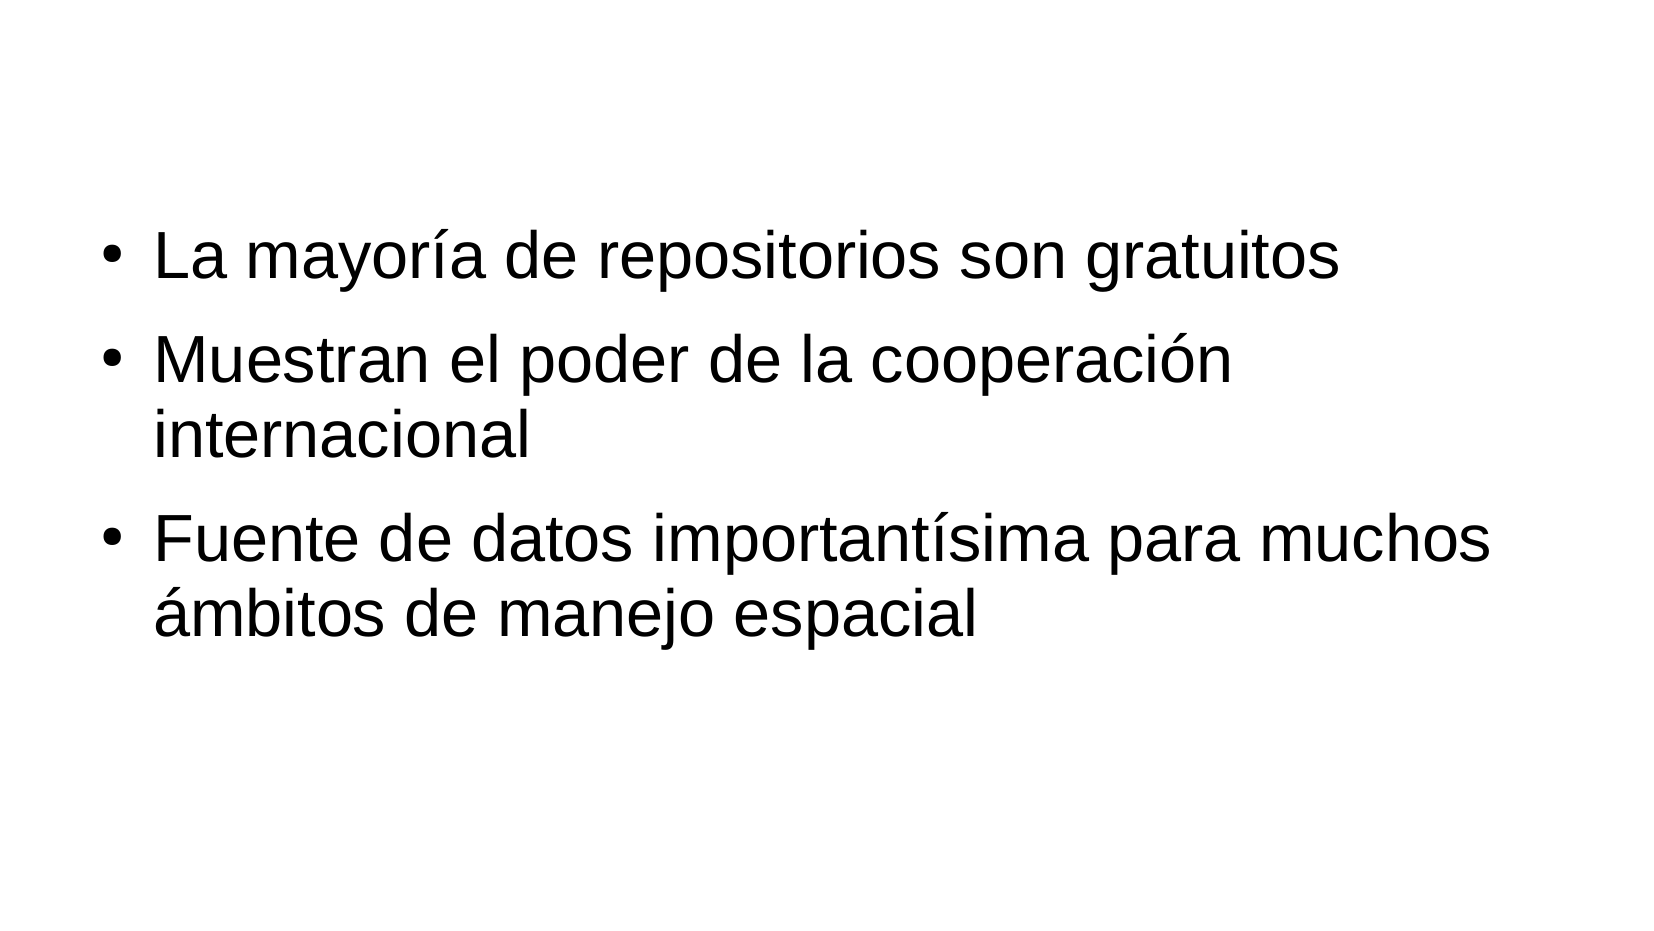

# La mayoría de repositorios son gratuitos
Muestran el poder de la cooperación internacional
Fuente de datos importantísima para muchos ámbitos de manejo espacial